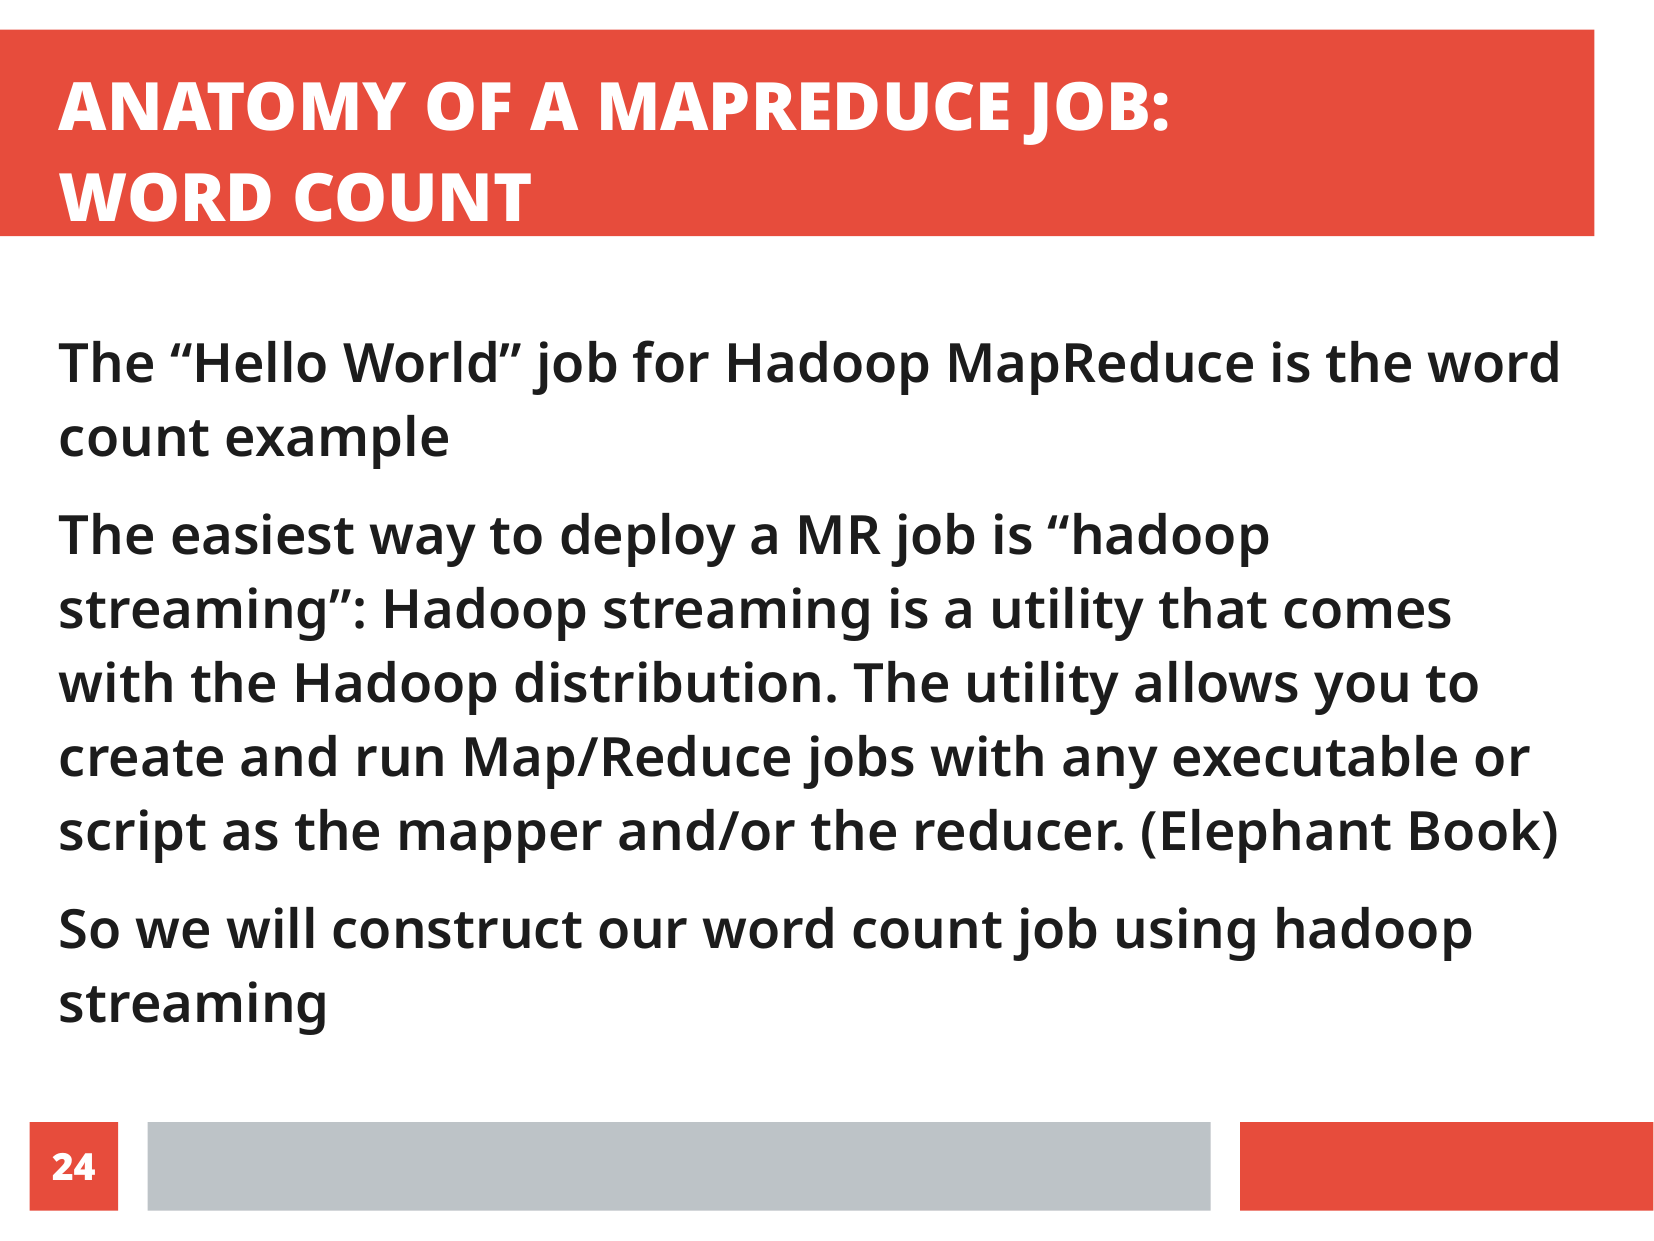

# ANATOMY OF A MAPREDUCE JOB: WORD COUNT
The “Hello World” job for Hadoop MapReduce is the word count example
The easiest way to deploy a MR job is “hadoop streaming”: Hadoop streaming is a utility that comes with the Hadoop distribution. The utility allows you to create and run Map/Reduce jobs with any executable or script as the mapper and/or the reducer. (Elephant Book)
So we will construct our word count job using hadoop streaming
24